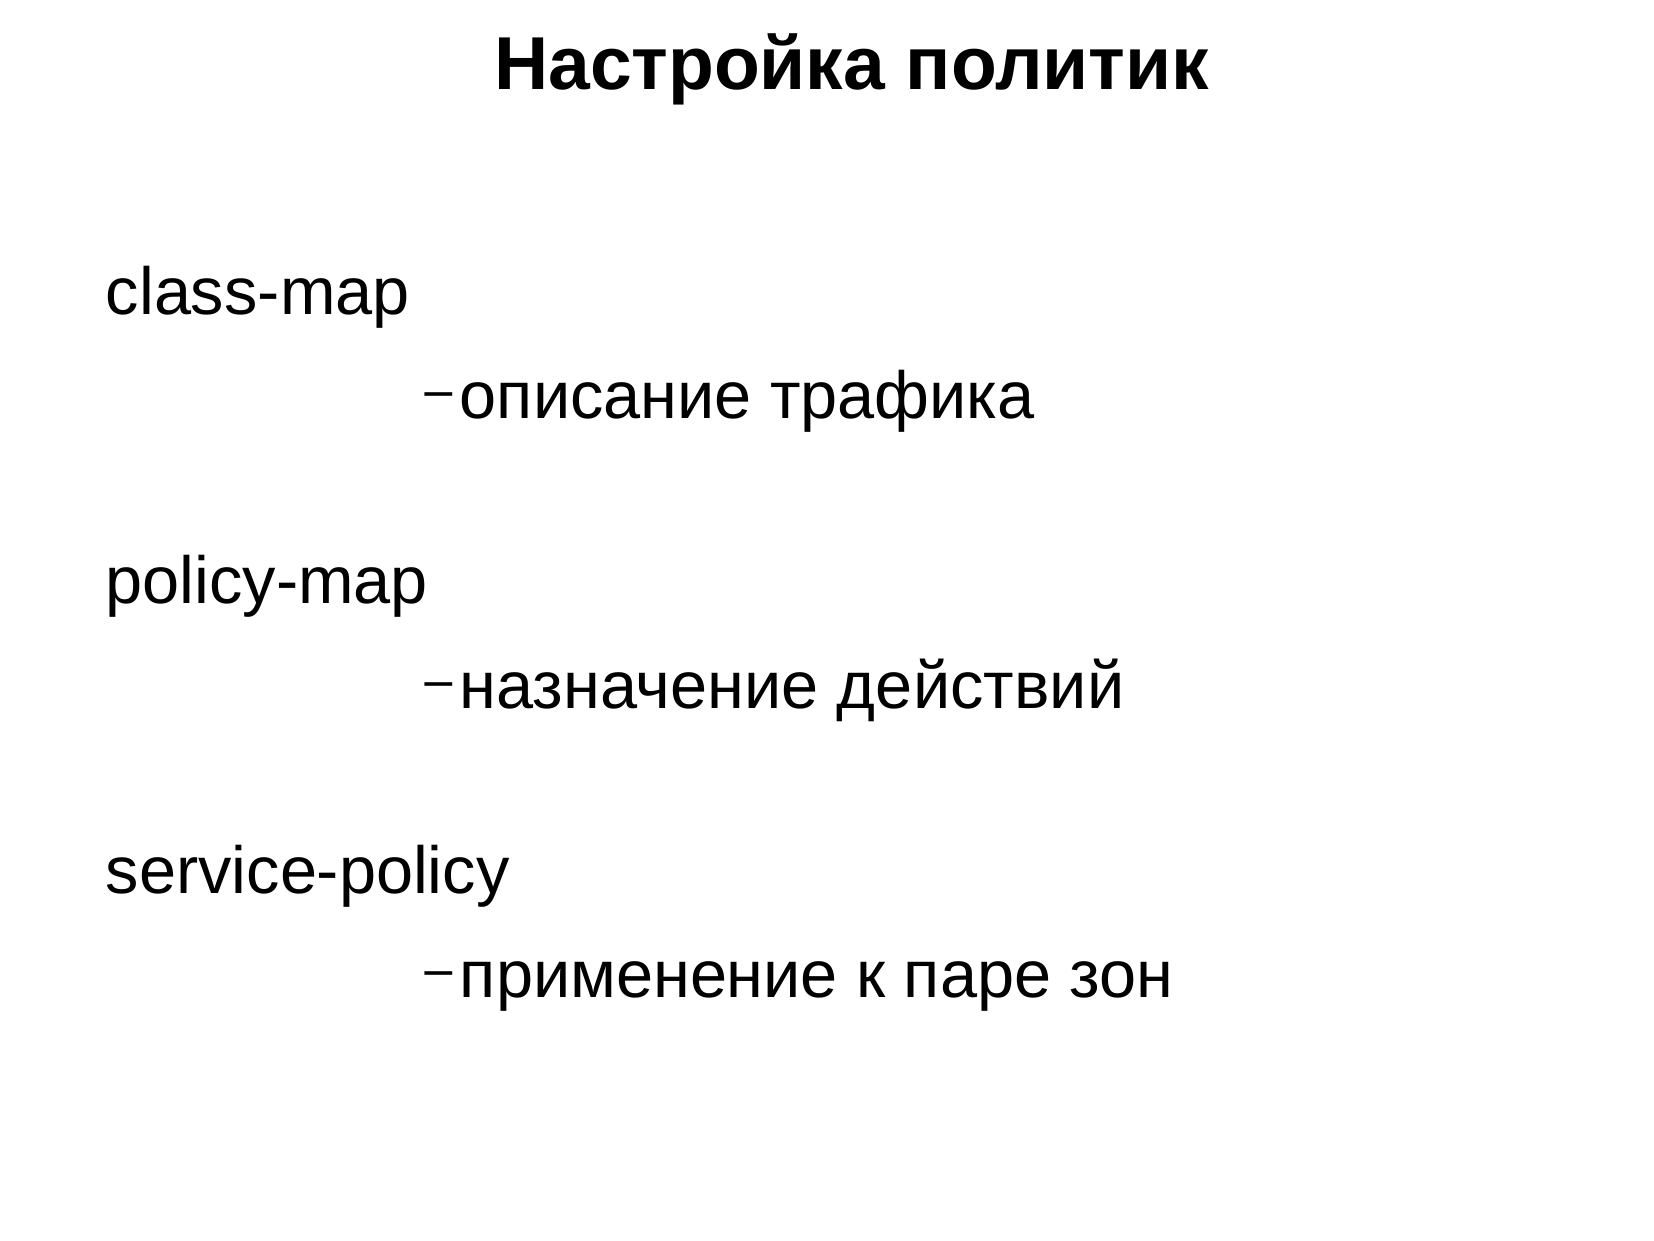

Настройка политик
# class-map
описание трафика
policy-map
назначение действий
service-policy
применение к паре зон